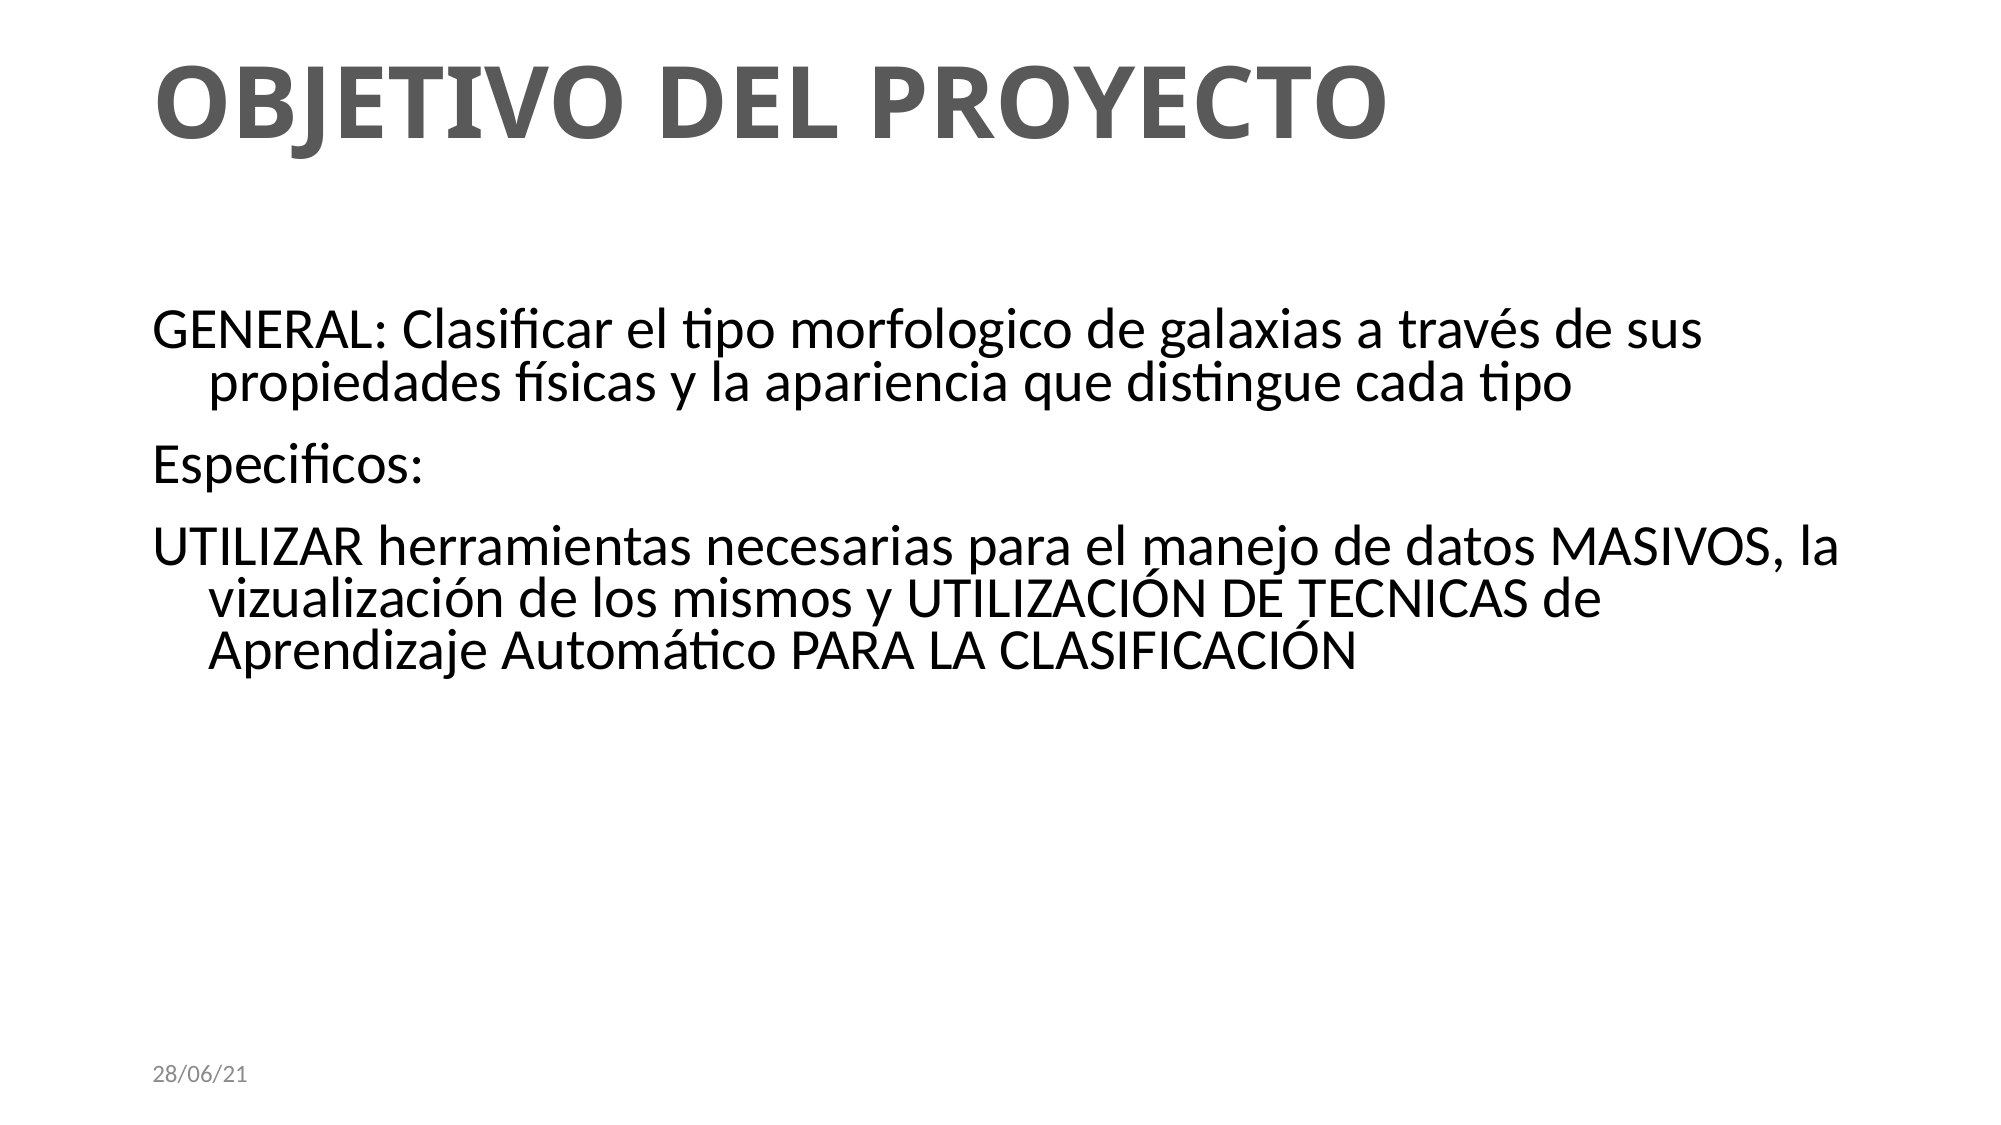

# OBJETIVO DEL PROYECTO
GENERAL: Clasificar el tipo morfologico de galaxias a través de sus propiedades físicas y la apariencia que distingue cada tipo
Especificos:
UTILIZAR herramientas necesarias para el manejo de datos MASIVOS, la vizualización de los mismos y UTILIZACIÓN DE TECNICAS de Aprendizaje Automático PARA LA CLASIFICACIÓN
28/06/21